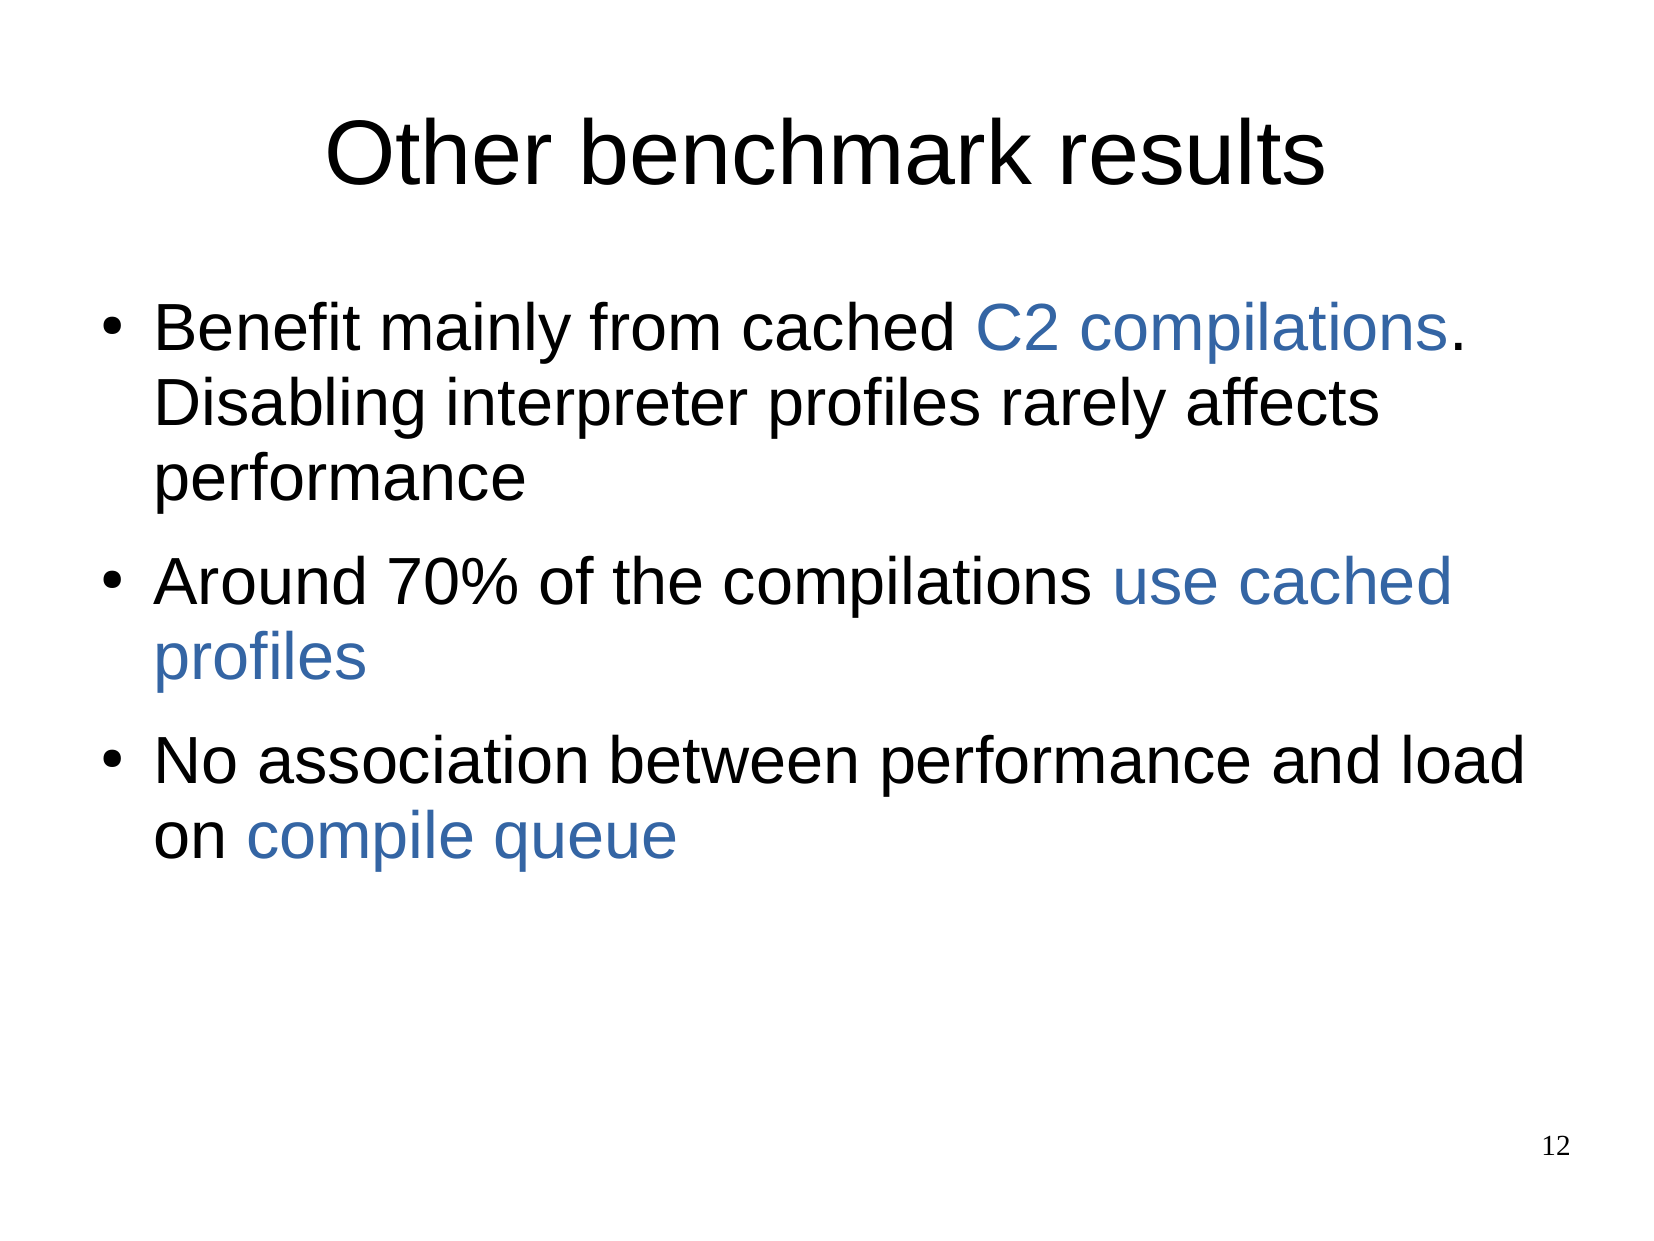

# Other benchmark results
Benefit mainly from cached C2 compilations. Disabling interpreter profiles rarely affects performance
Around 70% of the compilations use cached profiles
No association between performance and load on compile queue
12